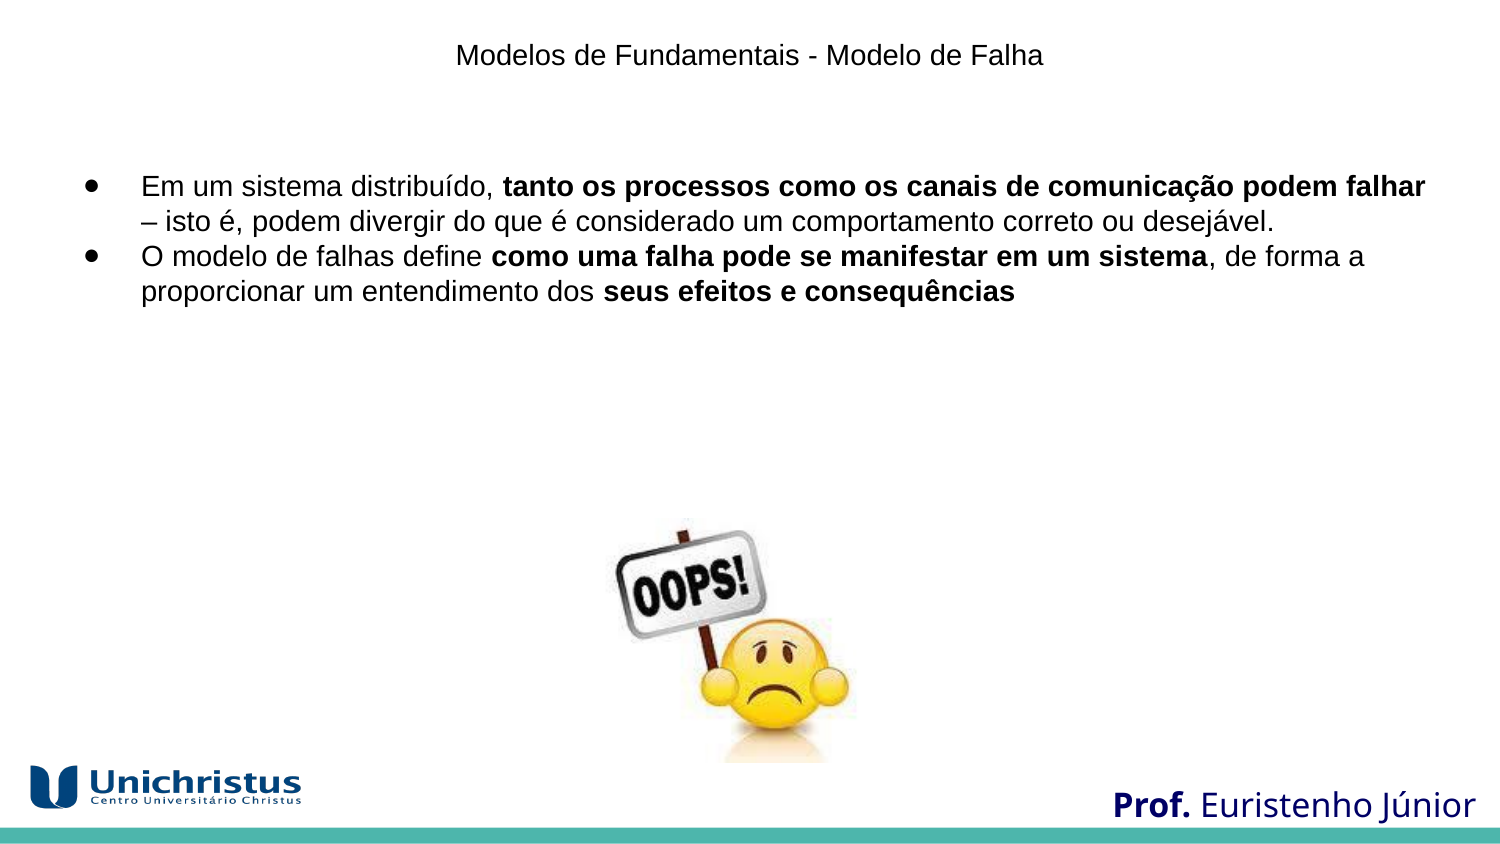

# Modelos de Fundamentais - Modelo de Falha
Em um sistema distribuído, tanto os processos como os canais de comunicação podem falhar – isto é, podem divergir do que é considerado um comportamento correto ou desejável.
O modelo de falhas define como uma falha pode se manifestar em um sistema, de forma a proporcionar um entendimento dos seus efeitos e consequências
Prof. Euristenho Júnior